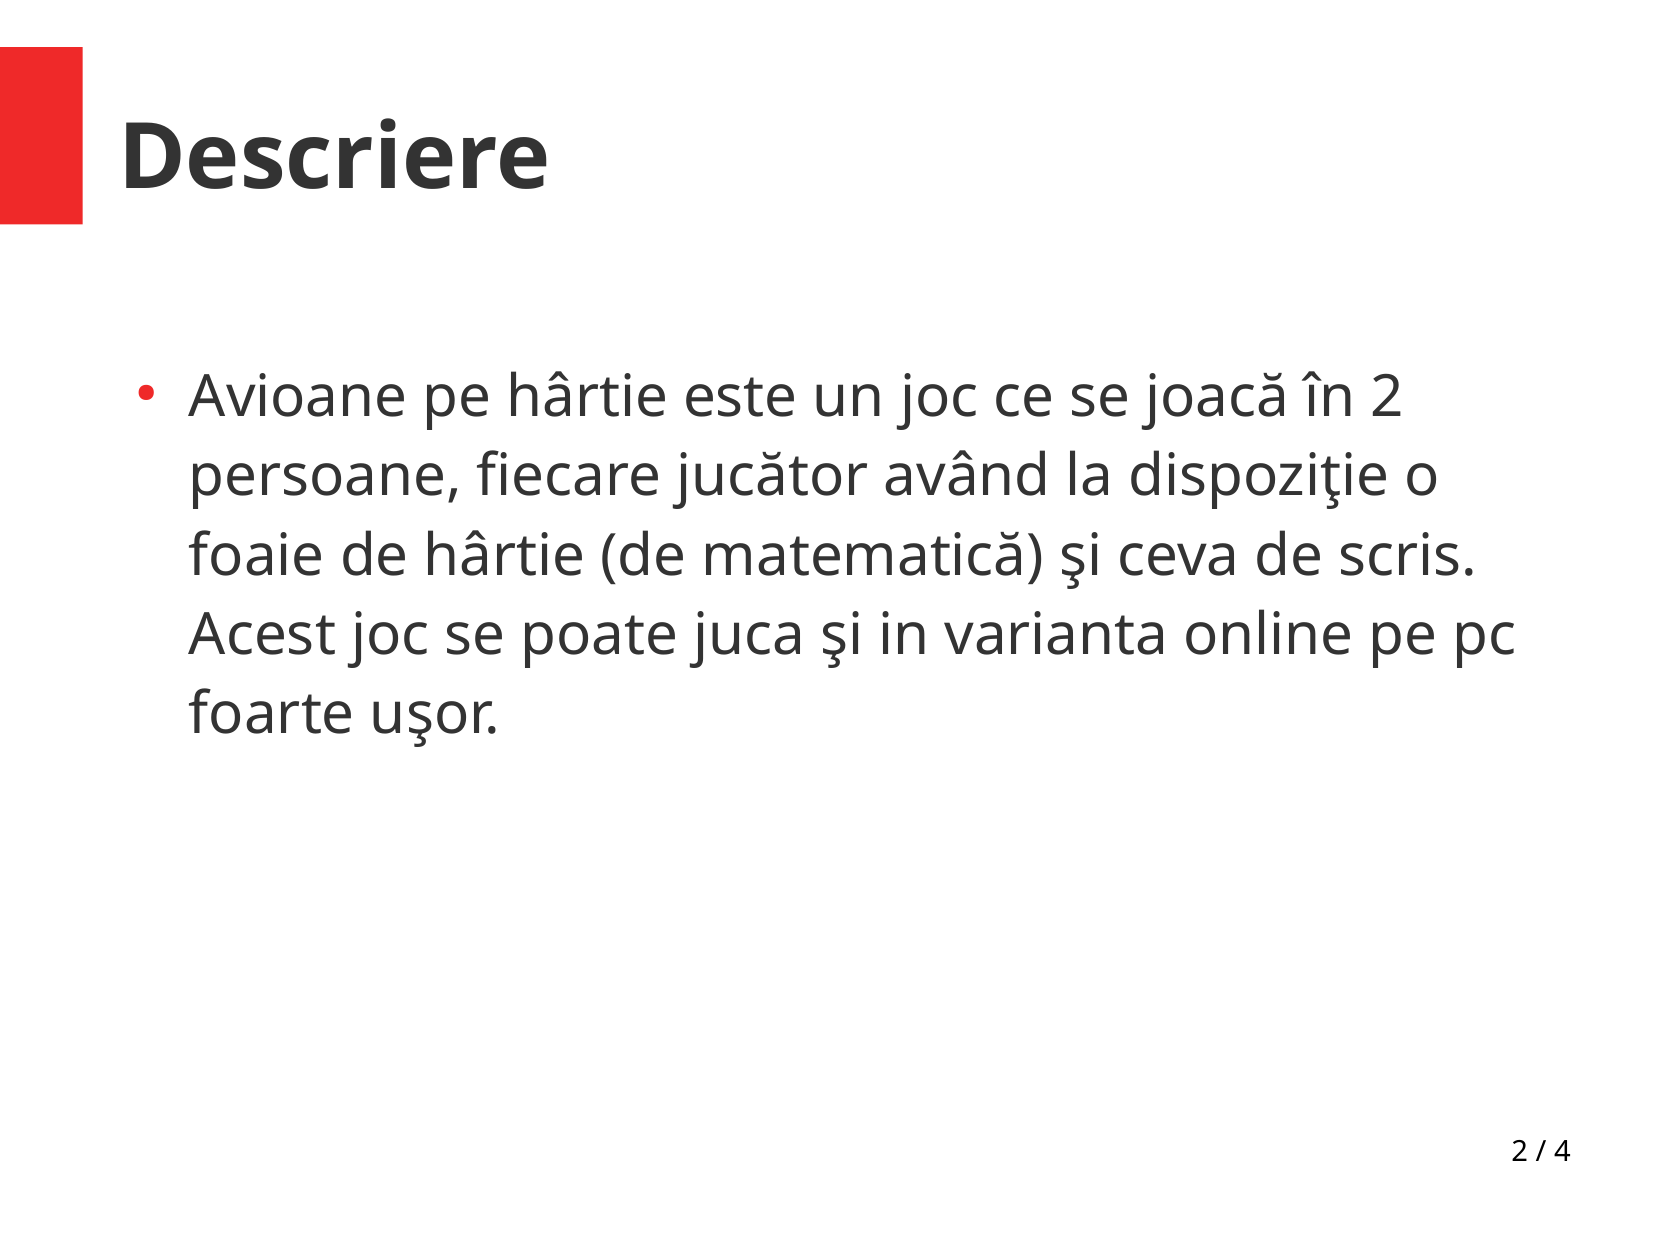

# Descriere
Avioane pe hârtie este un joc ce se joacă în 2 persoane, fiecare jucător având la dispoziţie o foaie de hârtie (de matematică) şi ceva de scris. Acest joc se poate juca şi in varianta online pe pc foarte uşor.
2